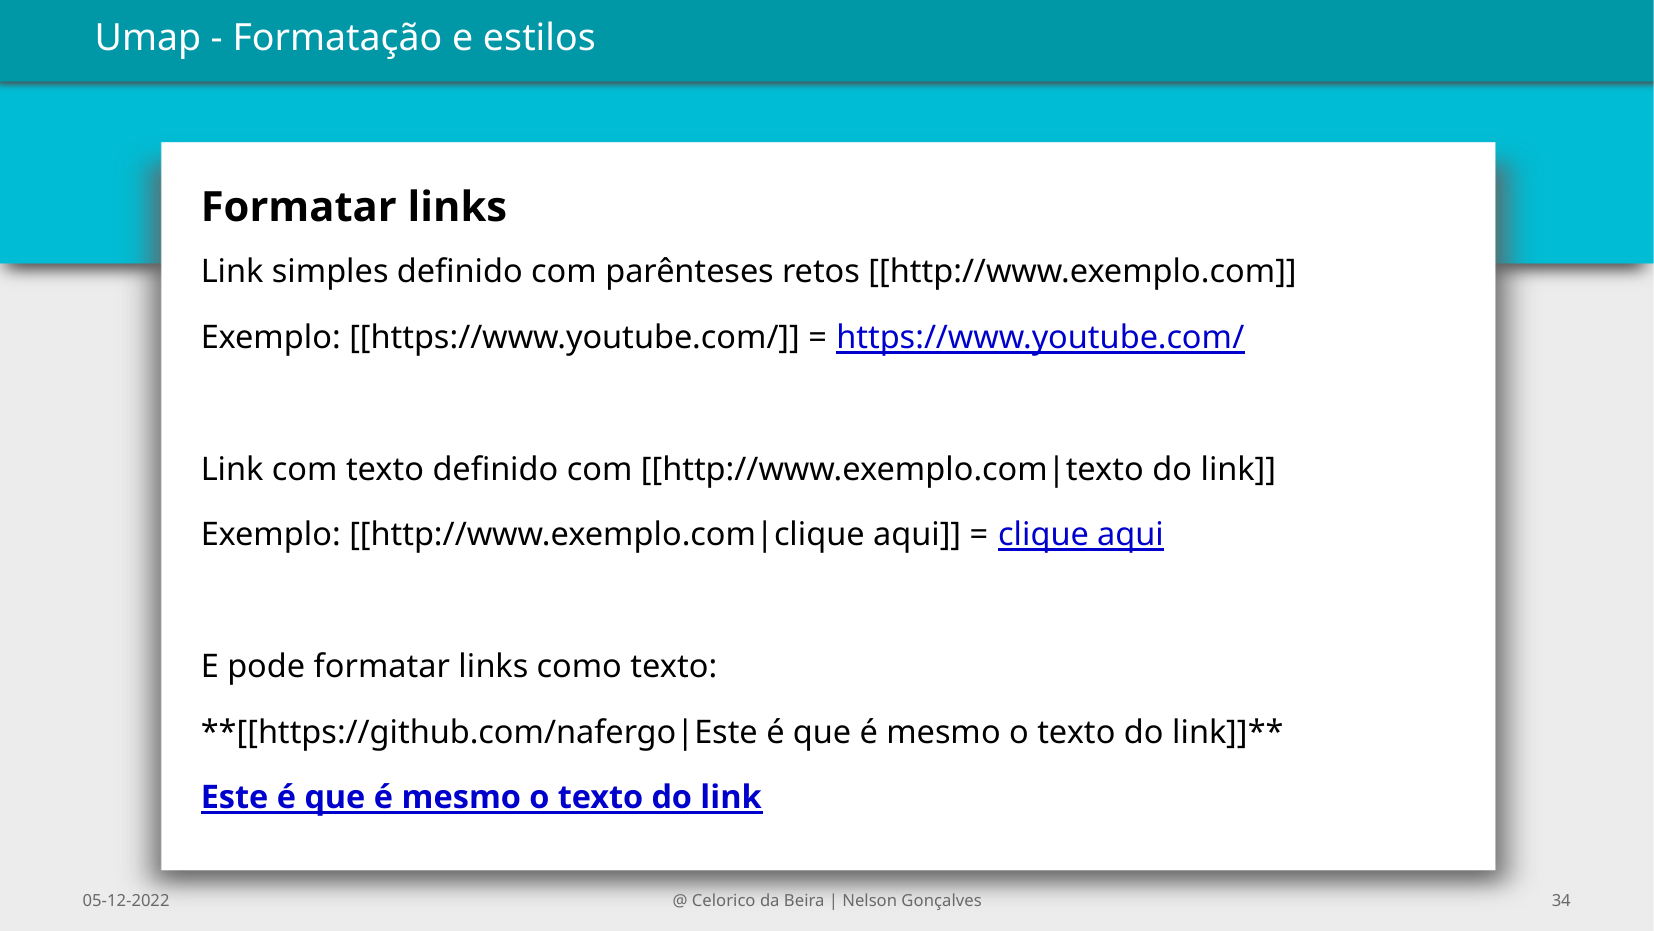

# Umap - Formatação e estilos
Formatar links
Link simples definido com parênteses retos [[http://www.exemplo.com]]
Exemplo: [[https://www.youtube.com/]] = https://www.youtube.com/
Link com texto definido com [[http://www.exemplo.com|texto do link]]
Exemplo: [[http://www.exemplo.com|clique aqui]] = clique aqui
E pode formatar links como texto:
**[[https://github.com/nafergo|Este é que é mesmo o texto do link]]**
Este é que é mesmo o texto do link
05-12-2022
@ Celorico da Beira | Nelson Gonçalves
34